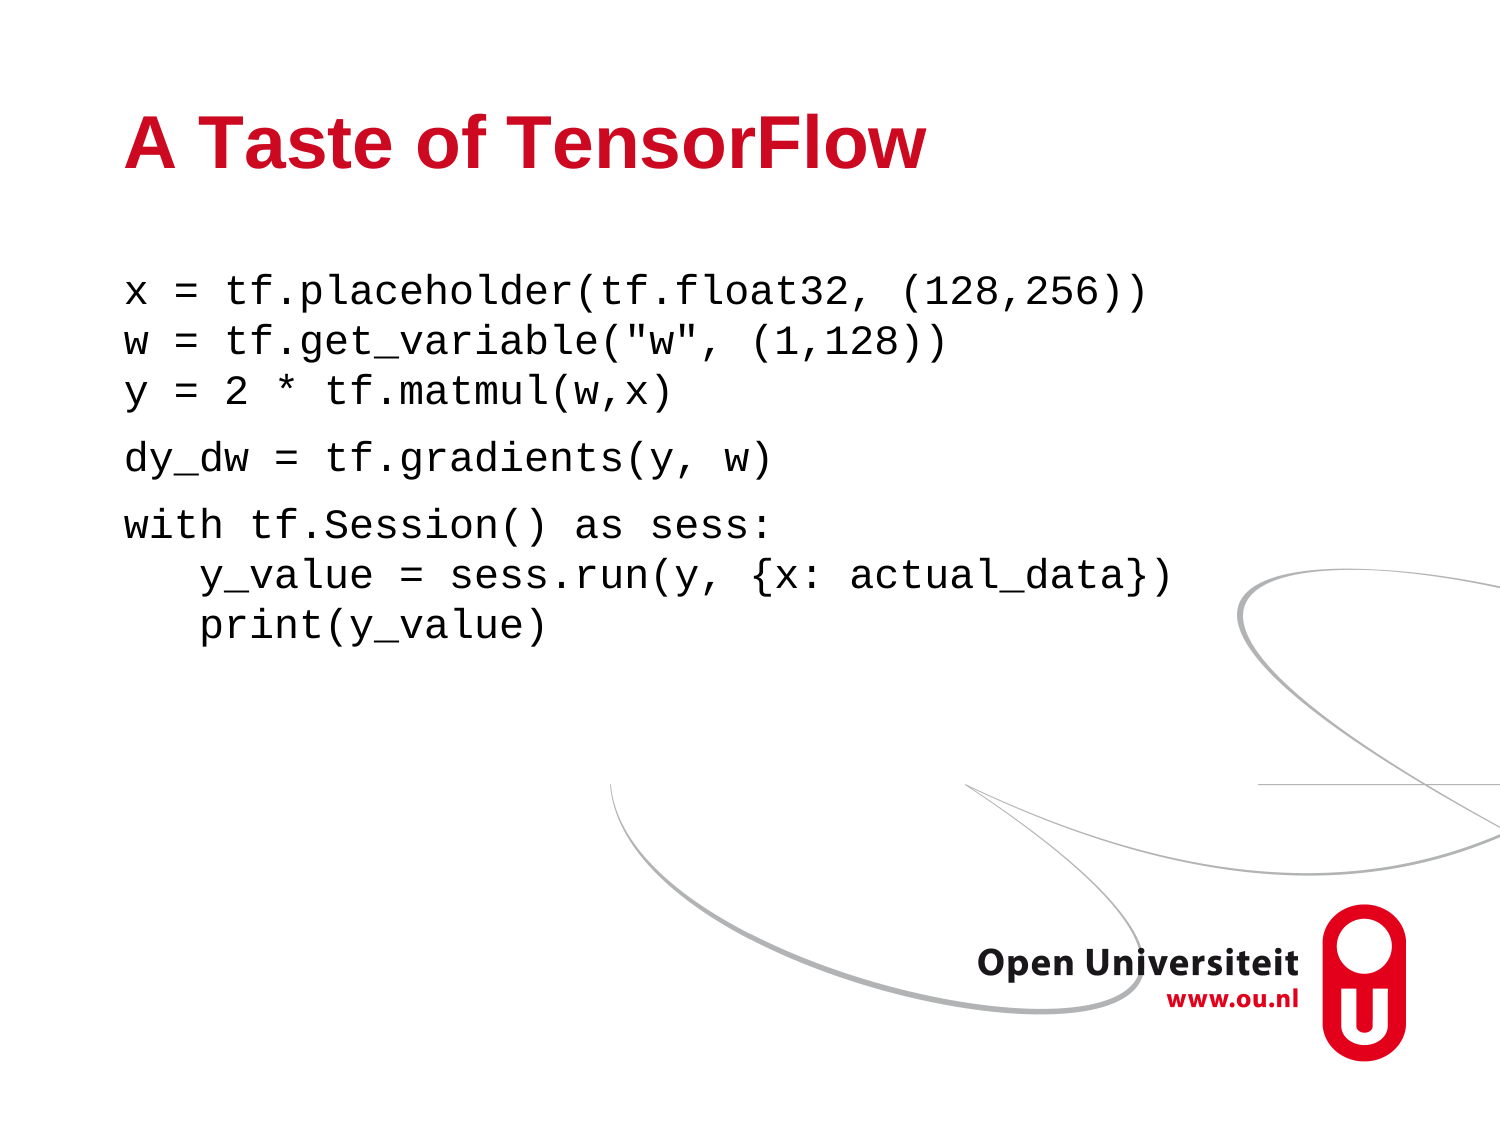

# A Taste of TensorFlow
x = tf.placeholder(tf.float32, (128,256))
w = tf.get_variable("w", (1,128))
y = 2 * tf.matmul(w,x)
dy_dw = tf.gradients(y, w)
with tf.Session() as sess:
 y_value = sess.run(y, {x: actual_data})
 print(y_value)